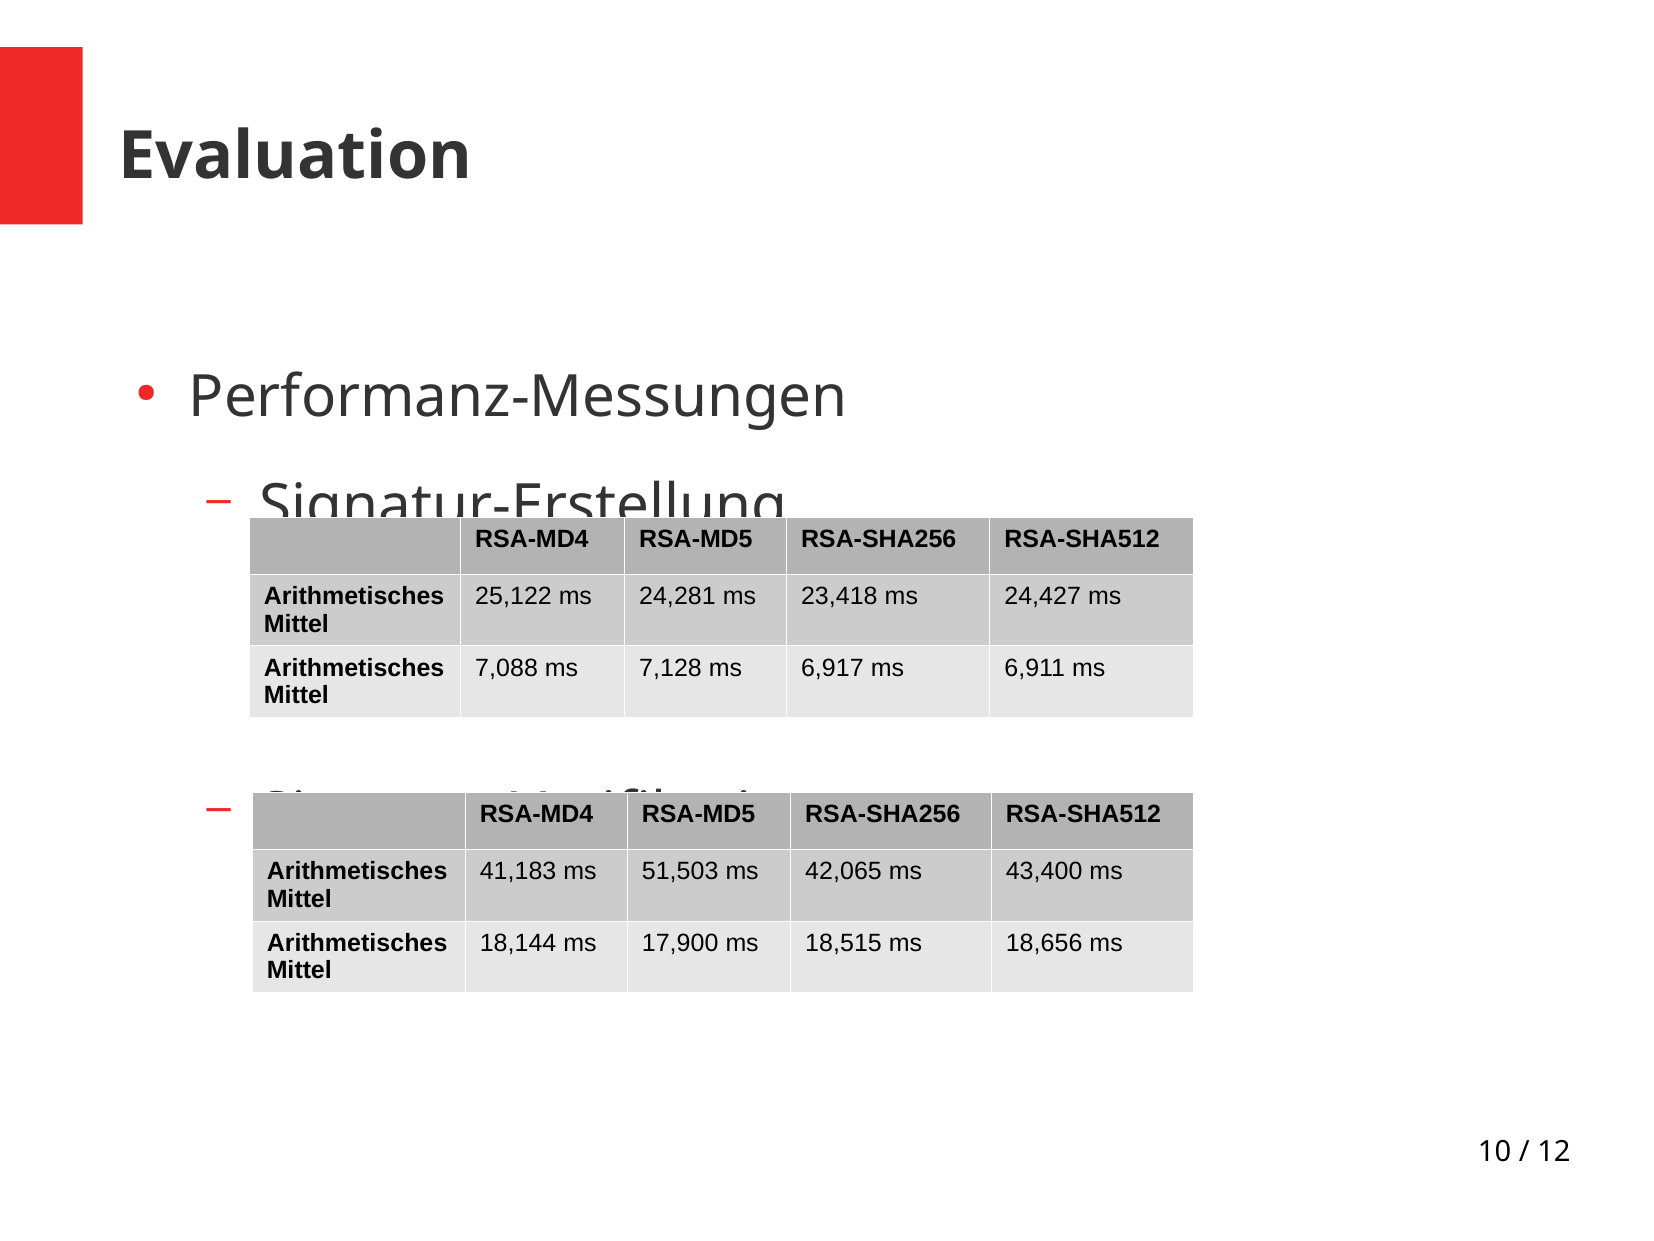

# Evaluation
Performanz-Messungen
Signatur-Erstellung
Signatur-Verifikation
| | RSA-MD4 | RSA-MD5 | RSA-SHA256 | RSA-SHA512 |
| --- | --- | --- | --- | --- |
| Arithmetisches Mittel | 25,122 ms | 24,281 ms | 23,418 ms | 24,427 ms |
| Arithmetisches Mittel | 7,088 ms | 7,128 ms | 6,917 ms | 6,911 ms |
| | RSA-MD4 | RSA-MD5 | RSA-SHA256 | RSA-SHA512 |
| --- | --- | --- | --- | --- |
| Arithmetisches Mittel | 41,183 ms | 51,503 ms | 42,065 ms | 43,400 ms |
| Arithmetisches Mittel | 18,144 ms | 17,900 ms | 18,515 ms | 18,656 ms |
10